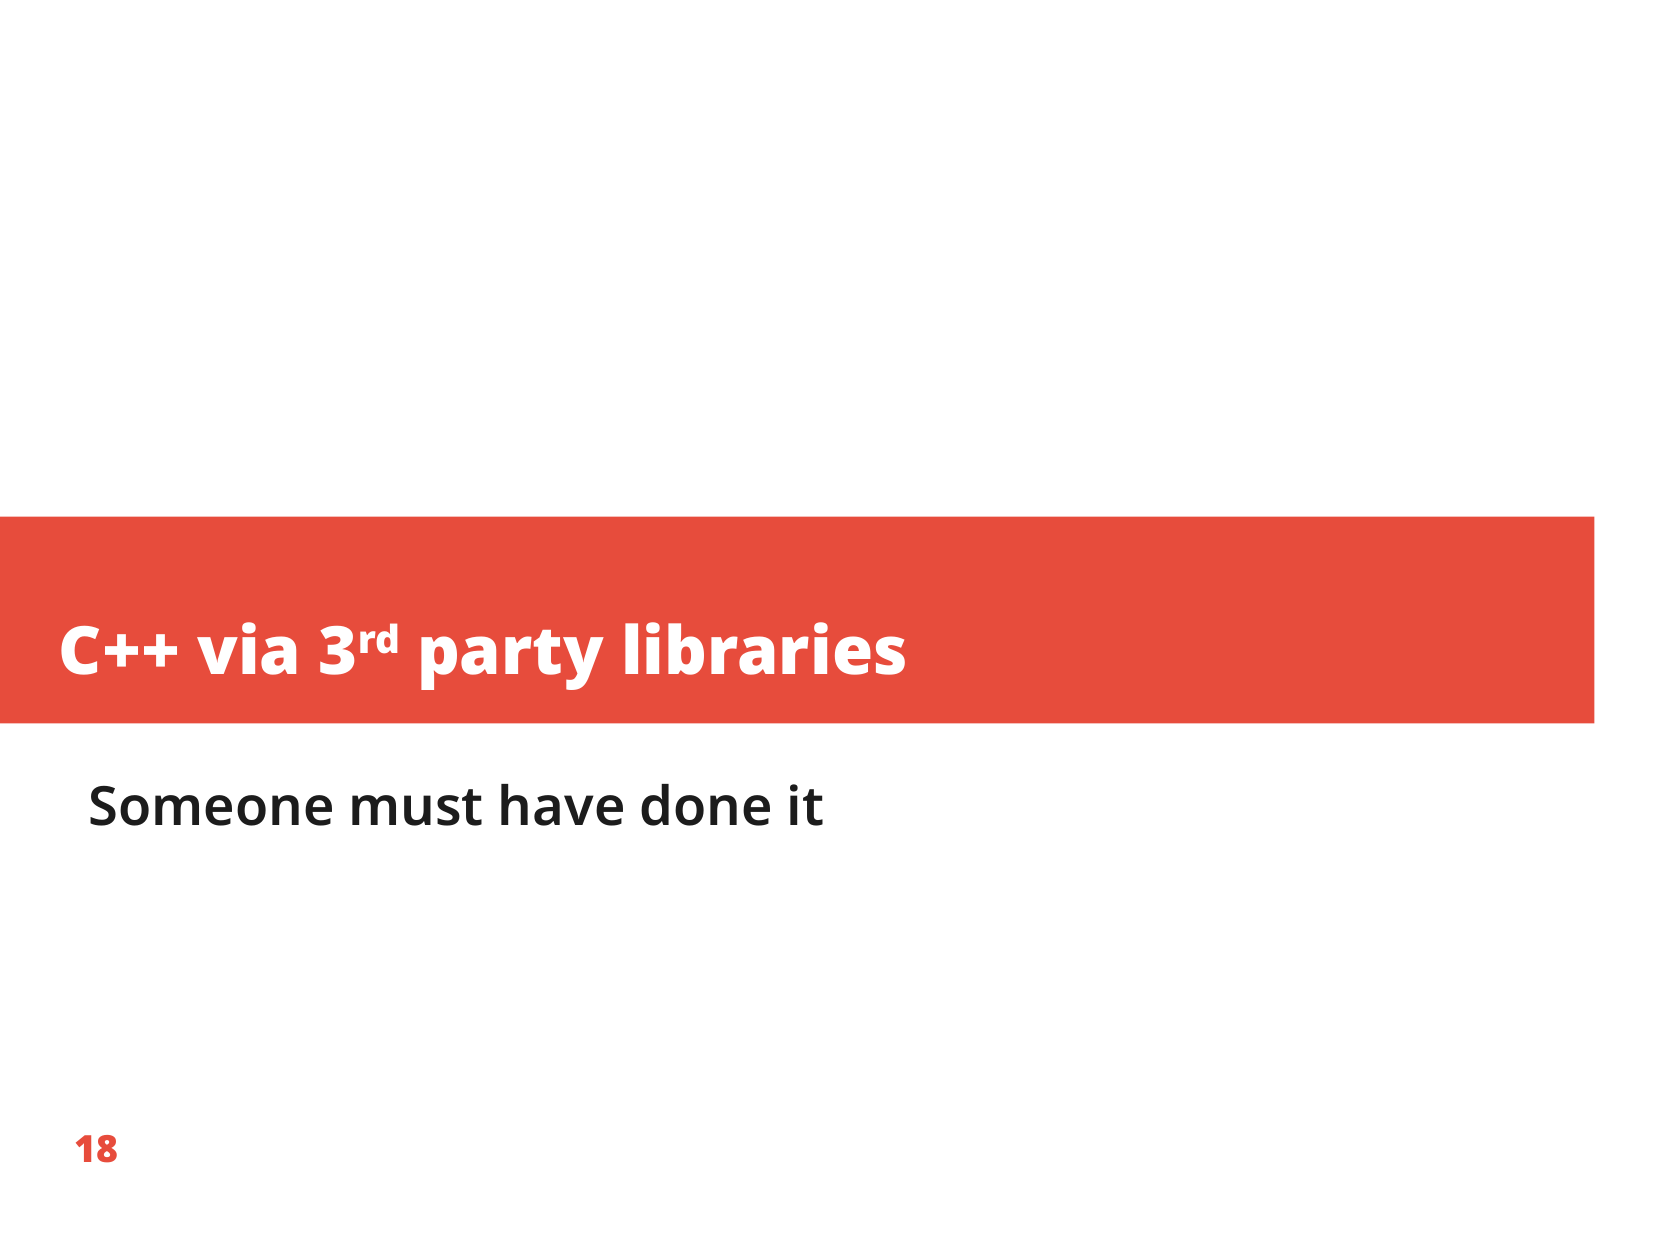

# C++ via 3rd party libraries
Someone must have done it
18